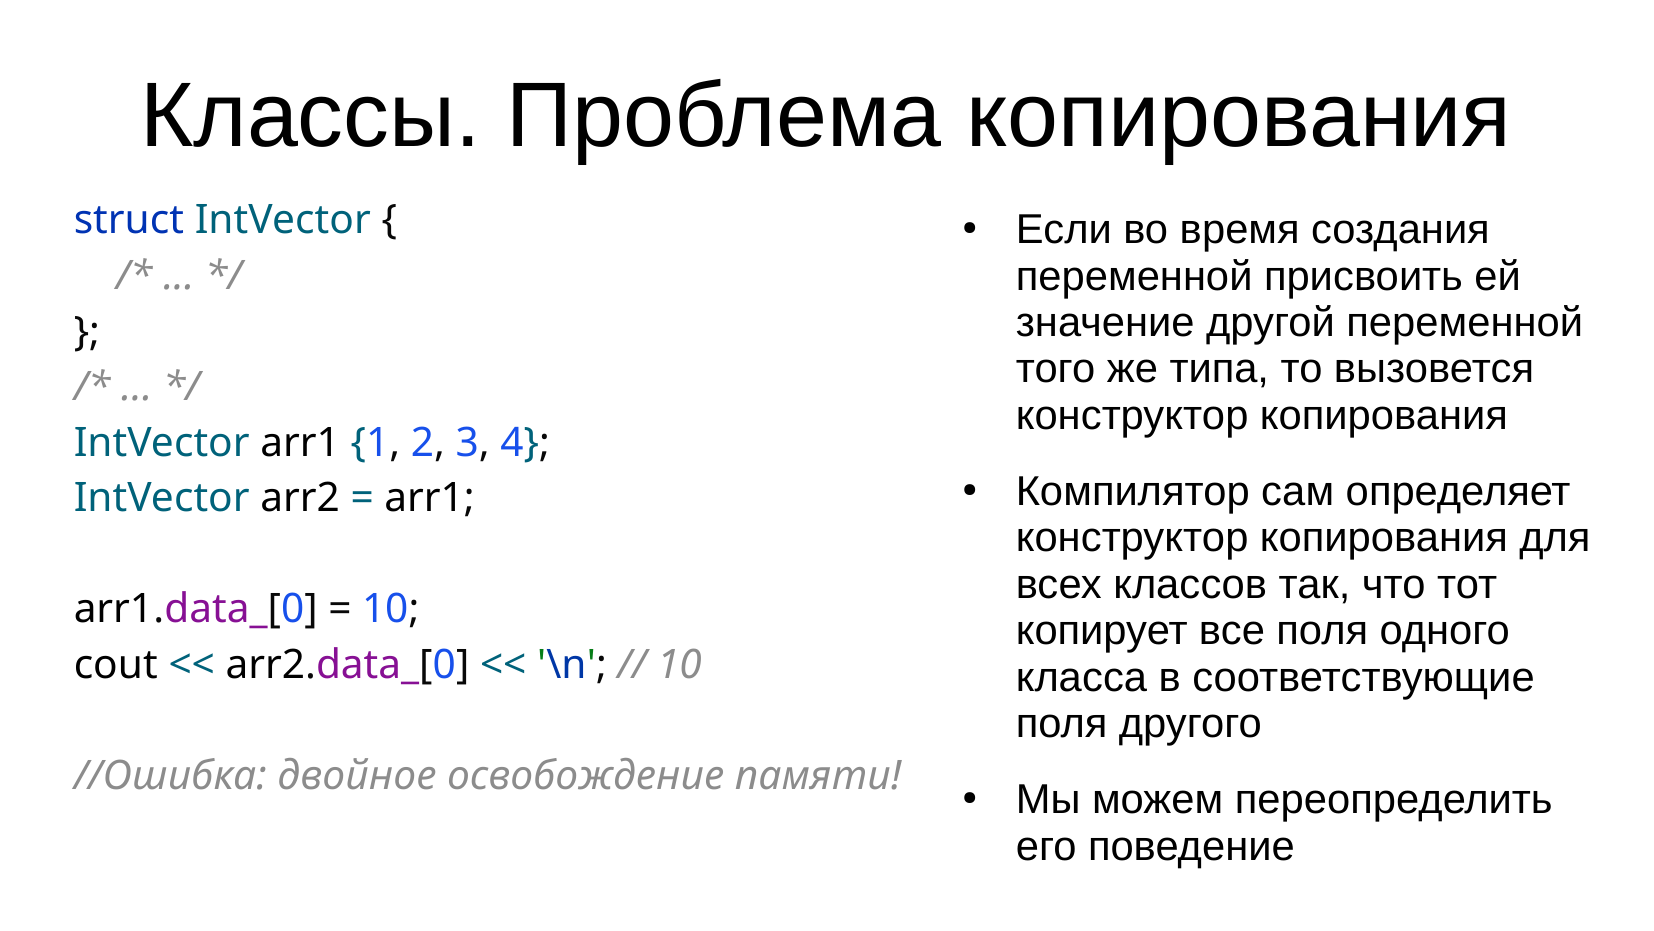

# Классы. Проблема копирования
struct IntVector {
 /* ... */
};
/* ... */
IntVector arr1 {1, 2, 3, 4};
IntVector arr2 = arr1;
arr1.data_[0] = 10;
cout << arr2.data_[0] << '\n'; // 10
//Ошибка: двойное освобождение памяти!
Если во время создания переменной присвоить ей значение другой переменной того же типа, то вызовется конструктор копирования
Компилятор сам определяет конструктор копирования для всех классов так, что тот копирует все поля одного класса в соответствующие поля другого
Мы можем переопределить его поведение